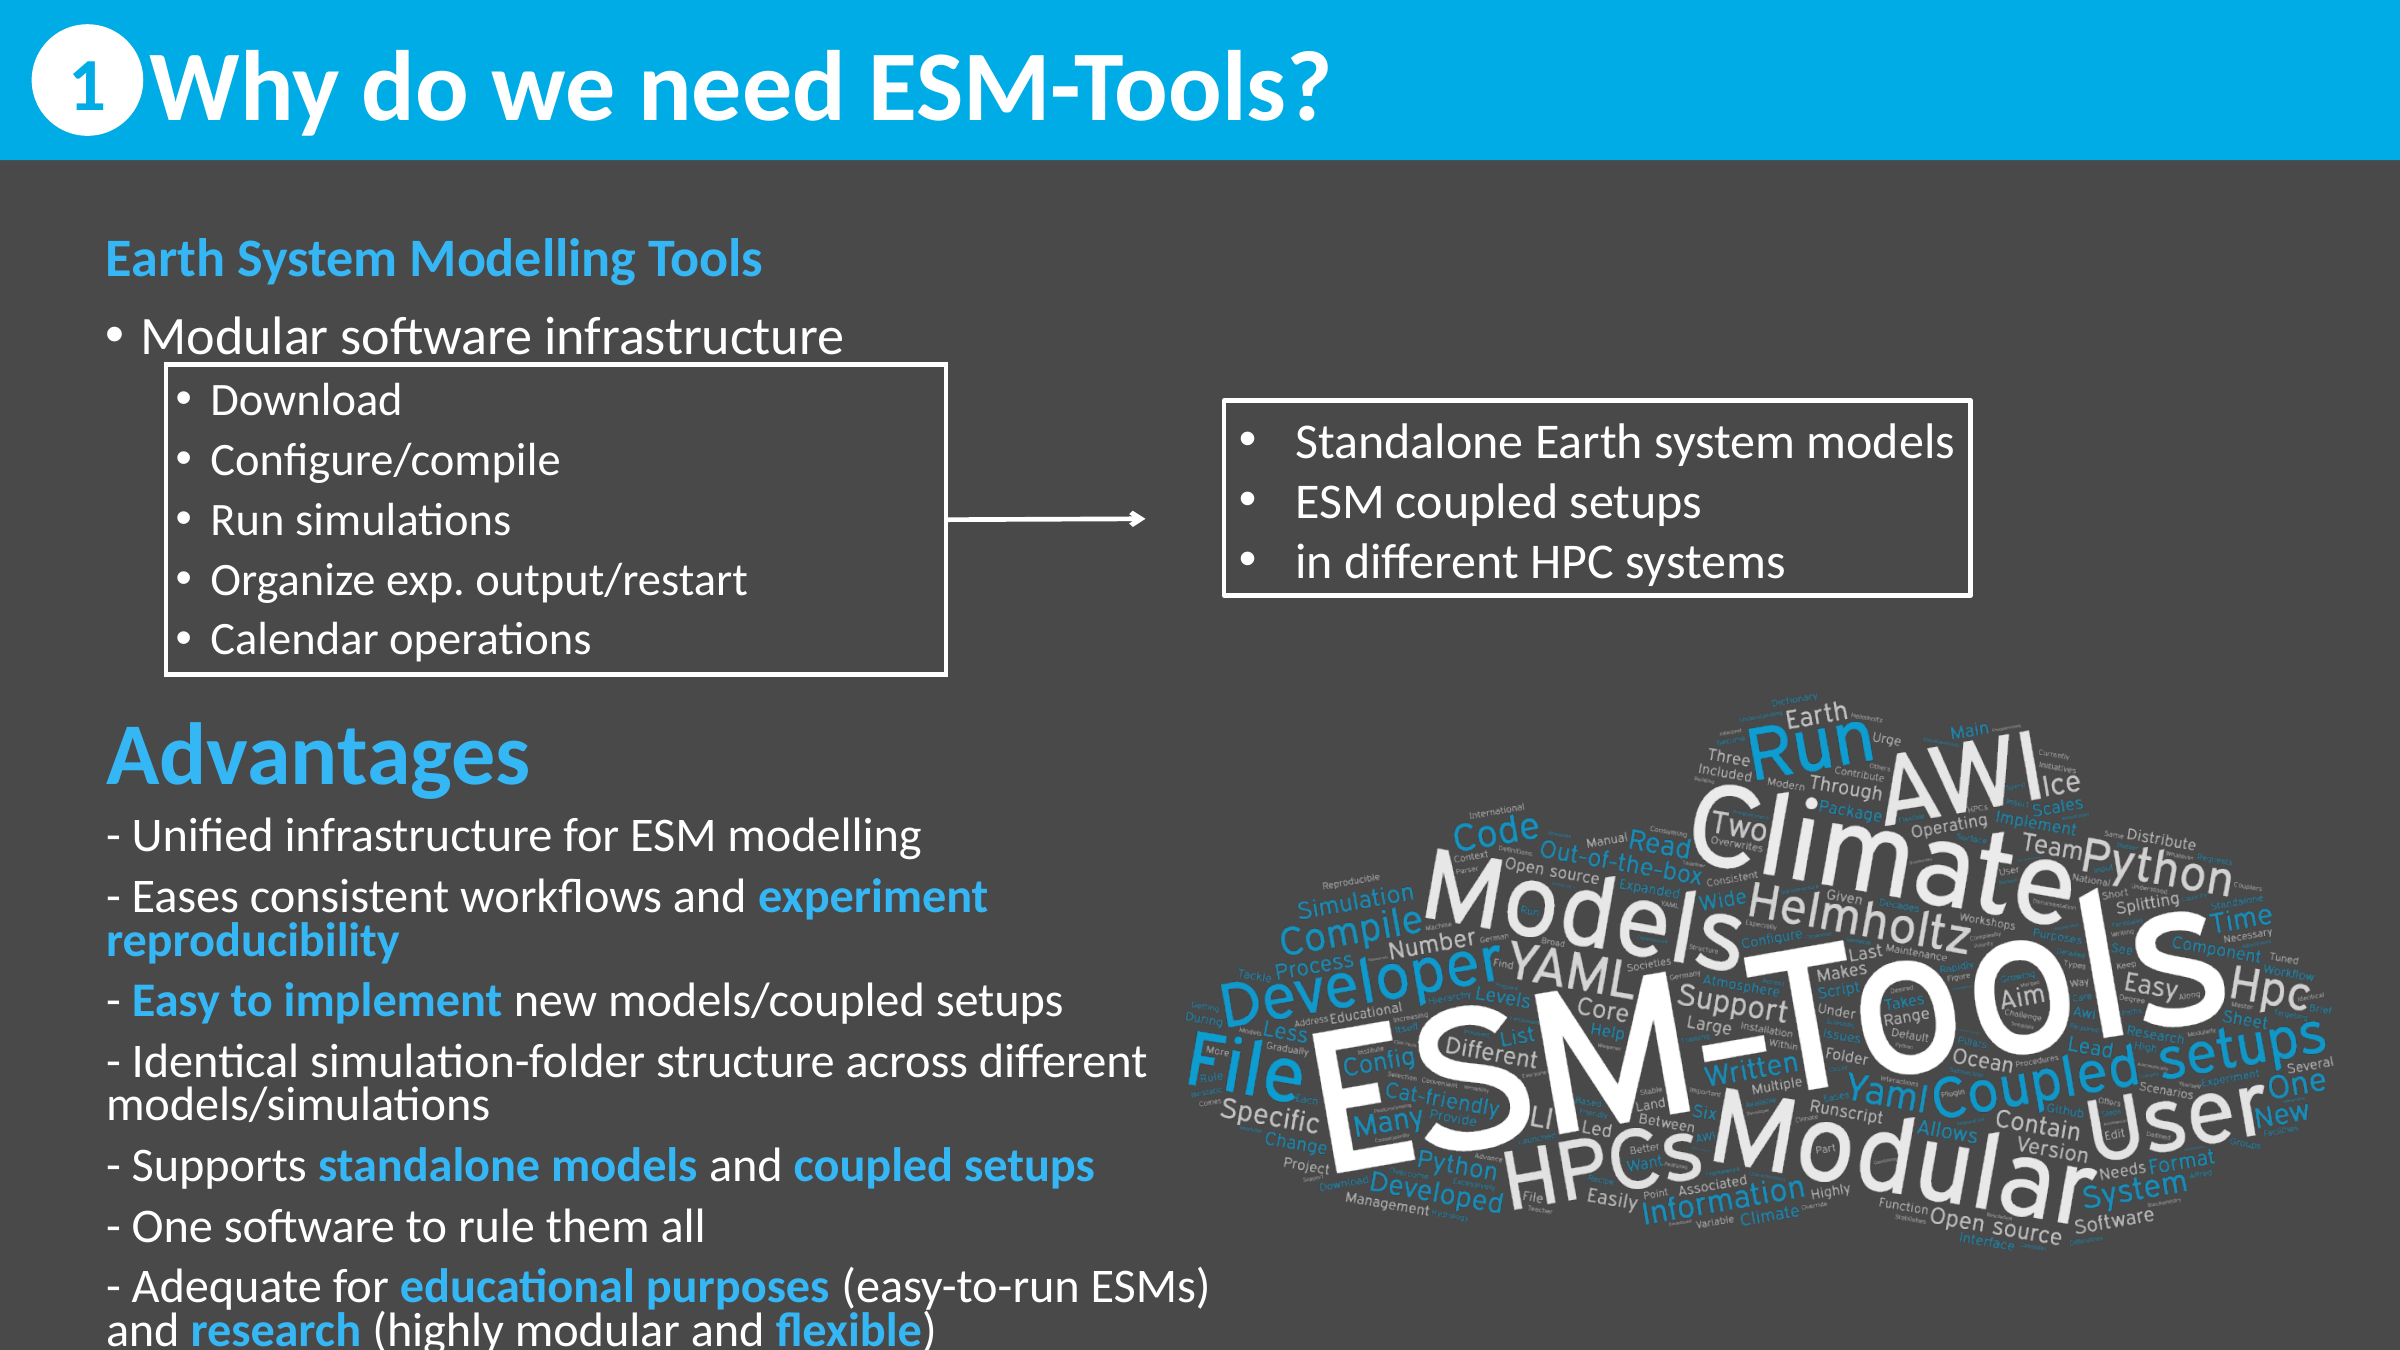

Why do we need ESM-Tools?
1
Earth System Modelling Tools
Modular software infrastructure
Download
Configure/compile
Run simulations
Organize exp. output/restart
Calendar operations
Standalone Earth system models
ESM coupled setups
in different HPC systems
Advantages
- Unified infrastructure for ESM modelling
- Eases consistent workflows and experiment reproducibility
- Easy to implement new models/coupled setups
- Identical simulation-folder structure across different models/simulations
- Supports standalone models and coupled setups
- One software to rule them all
- Adequate for educational purposes (easy-to-run ESMs) and research (highly modular and flexible)